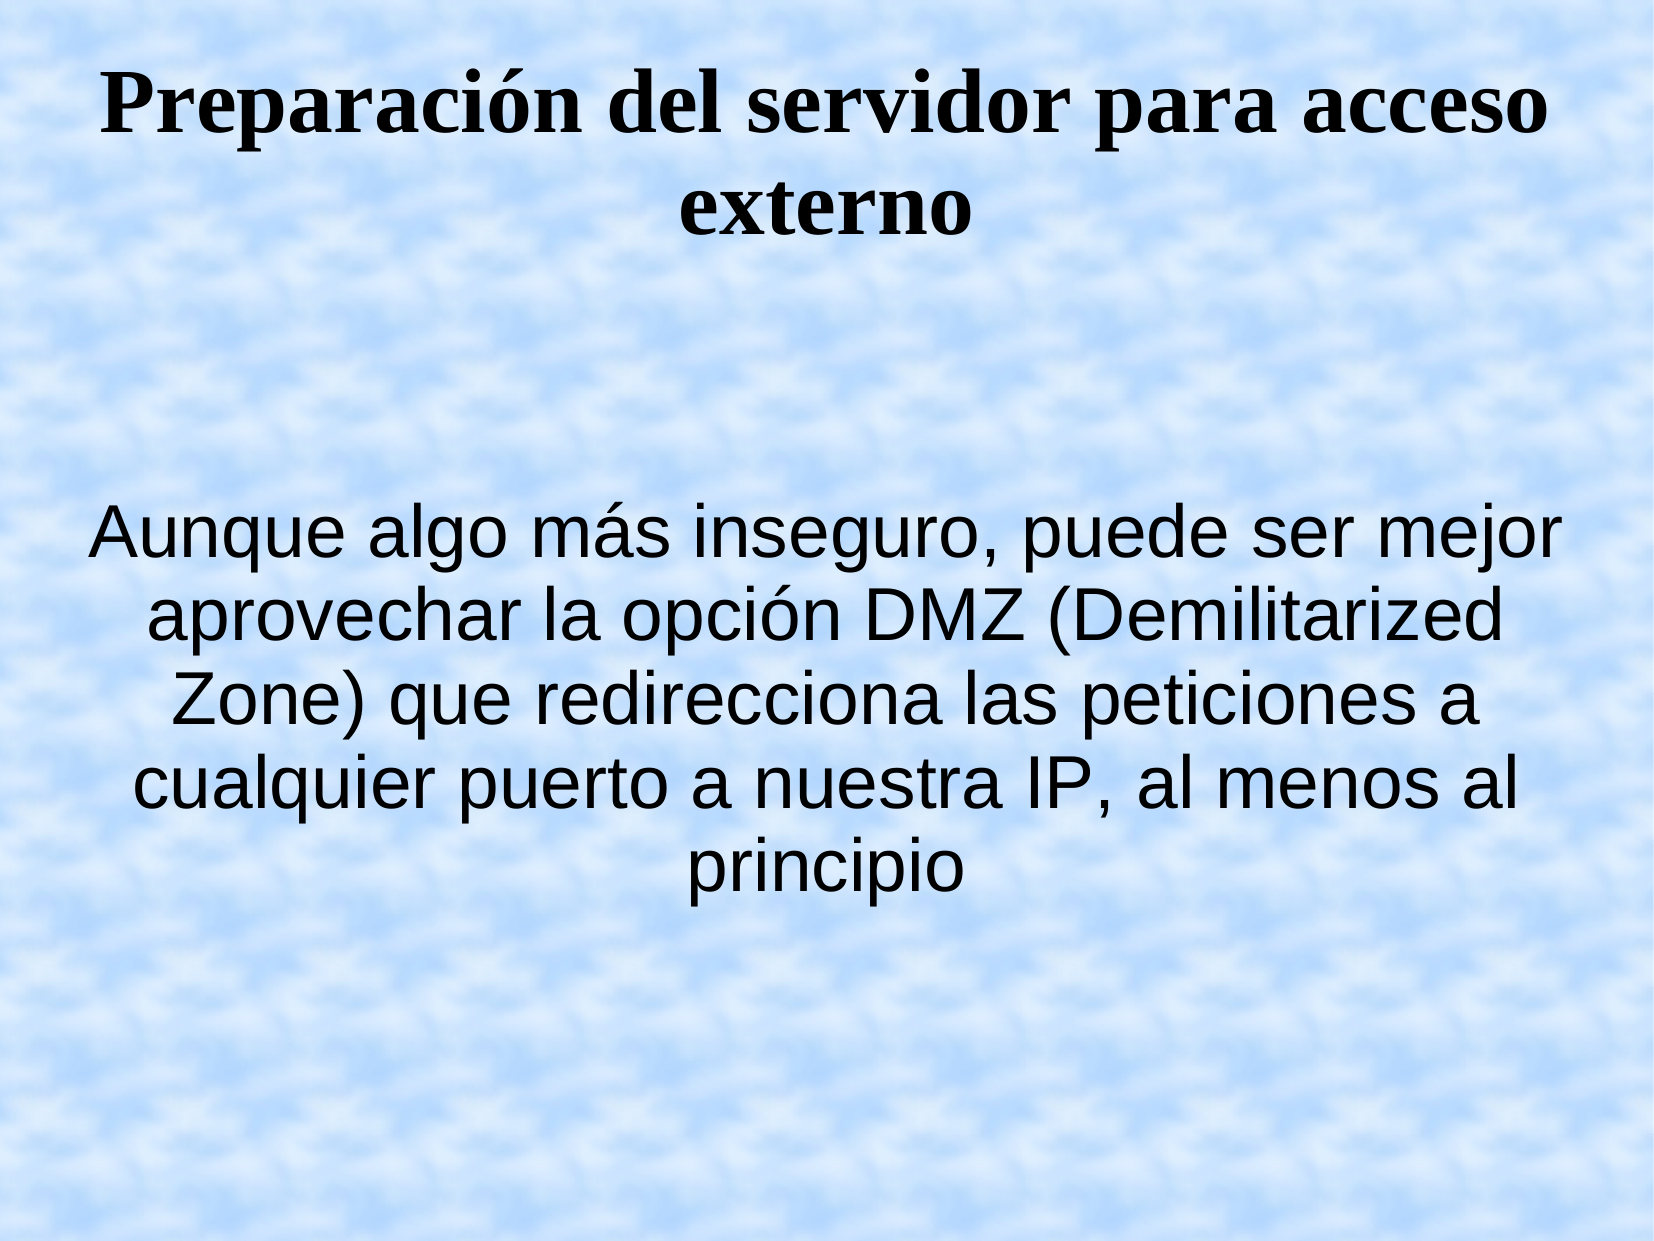

# Preparación del servidor para acceso externo
Aunque algo más inseguro, puede ser mejor aprovechar la opción DMZ (Demilitarized Zone) que redirecciona las peticiones a cualquier puerto a nuestra IP, al menos al principio